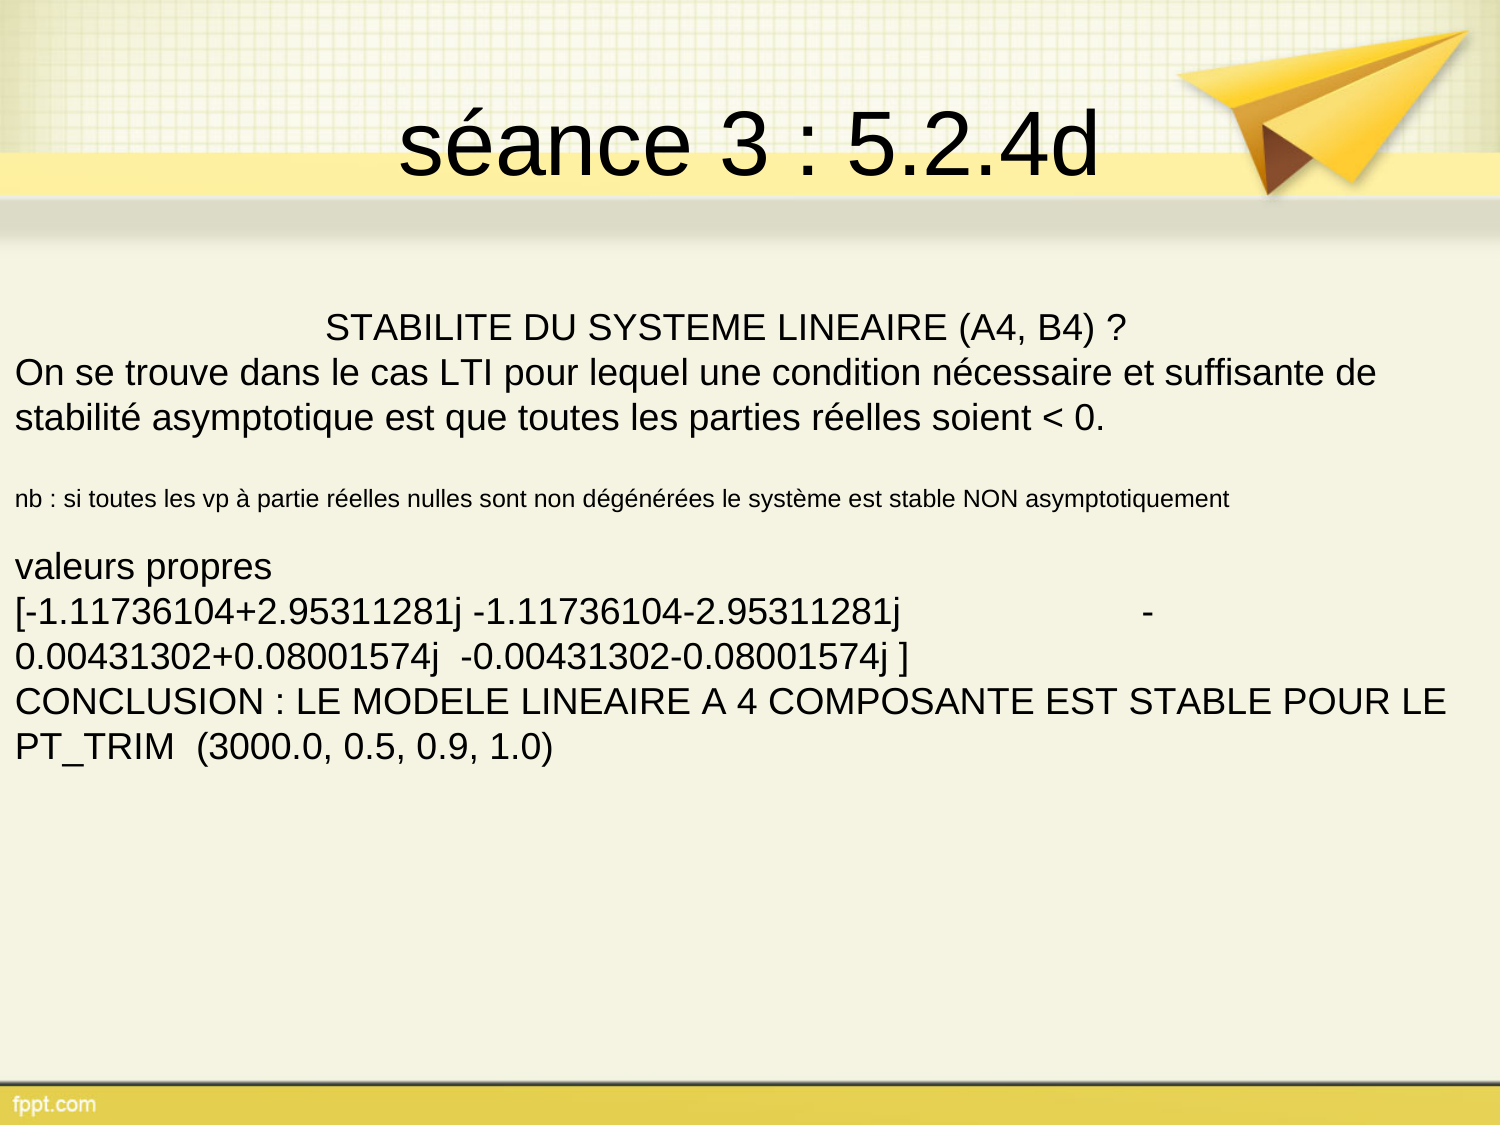

# séance 3 : 5.2.4d
STABILITE DU SYSTEME LINEAIRE (A4, B4) ?
On se trouve dans le cas LTI pour lequel une condition nécessaire et suffisante de stabilité asymptotique est que toutes les parties réelles soient < 0.
nb : si toutes les vp à partie réelles nulles sont non dégénérées le système est stable NON asymptotiquement
valeurs propres
[-1.11736104+2.95311281j -1.11736104-2.95311281j -0.00431302+0.08001574j -0.00431302-0.08001574j ]
CONCLUSION : LE MODELE LINEAIRE A 4 COMPOSANTE EST STABLE POUR LE PT_TRIM (3000.0, 0.5, 0.9, 1.0)